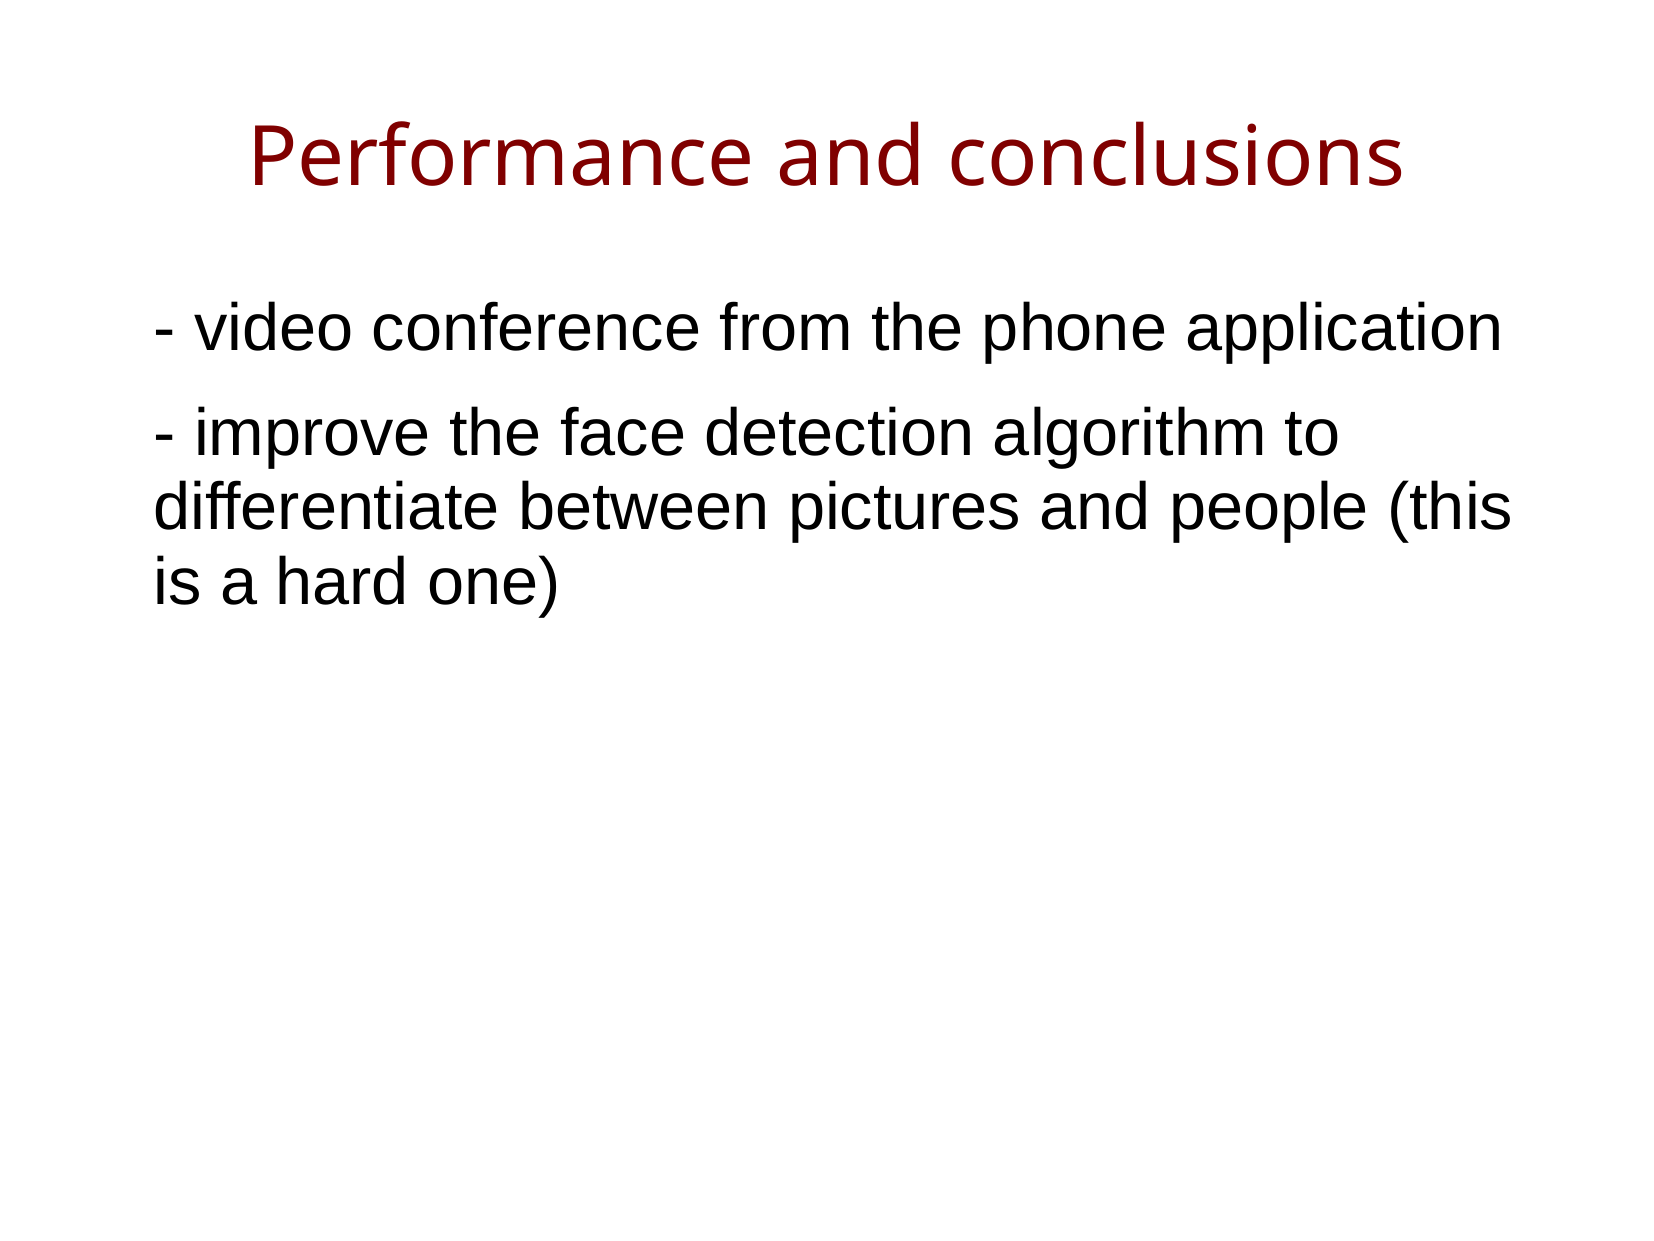

# Performance and conclusions
- video conference from the phone application
- improve the face detection algorithm to differentiate between pictures and people (this is a hard one)